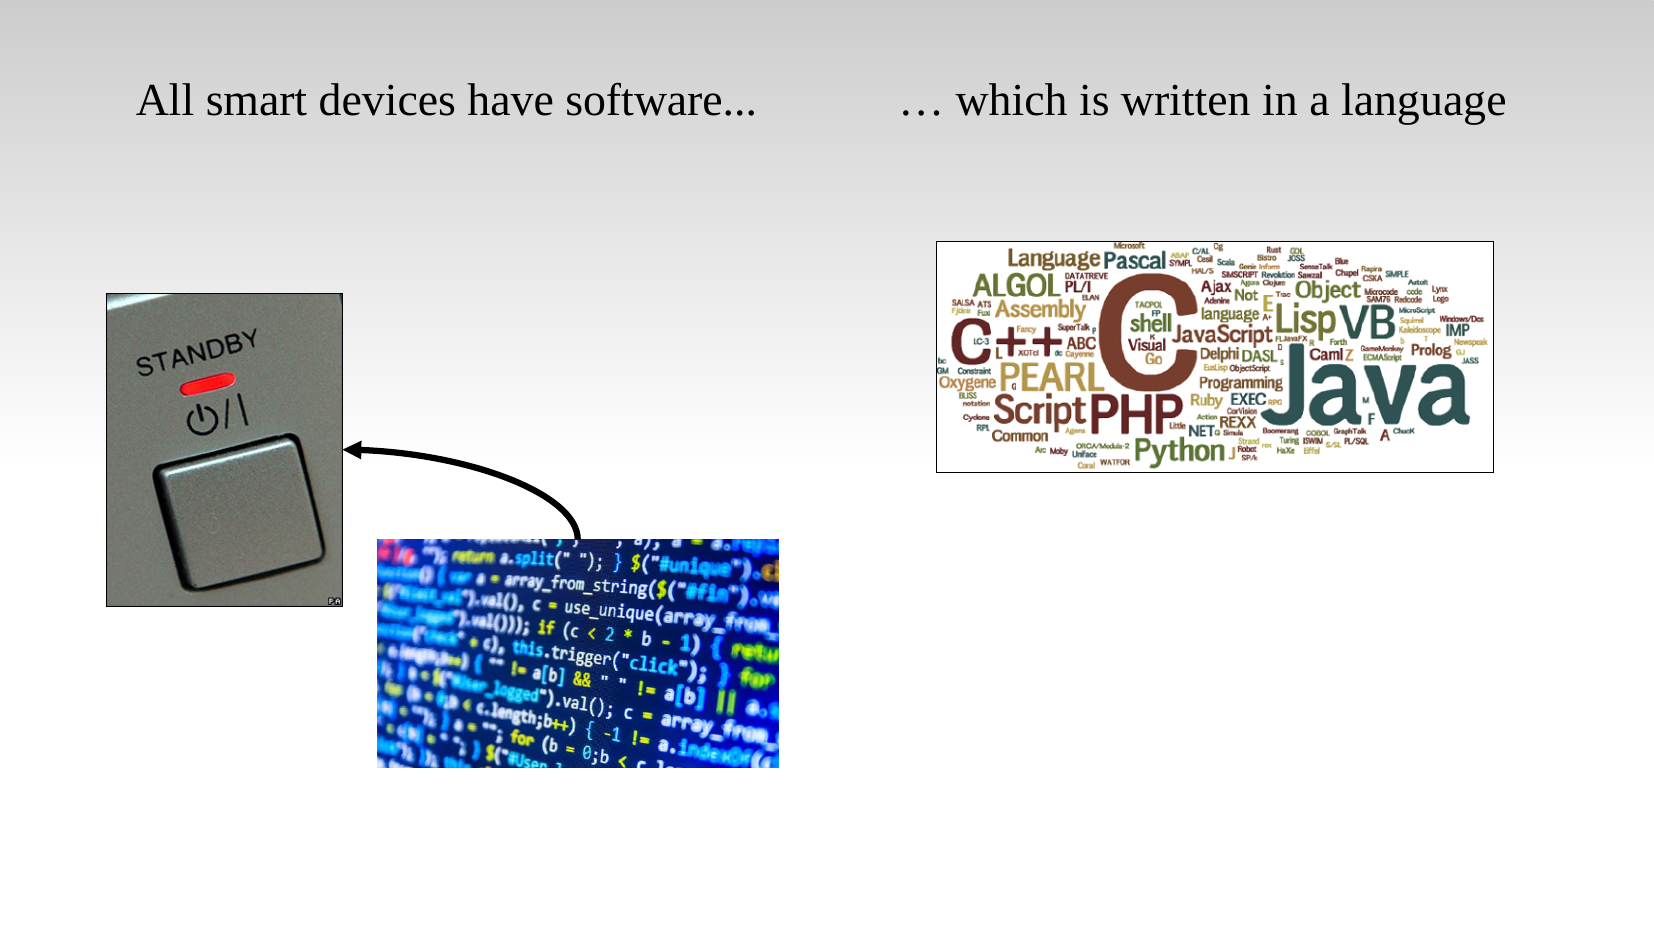

# All smart devices have software...
… which is written in a language